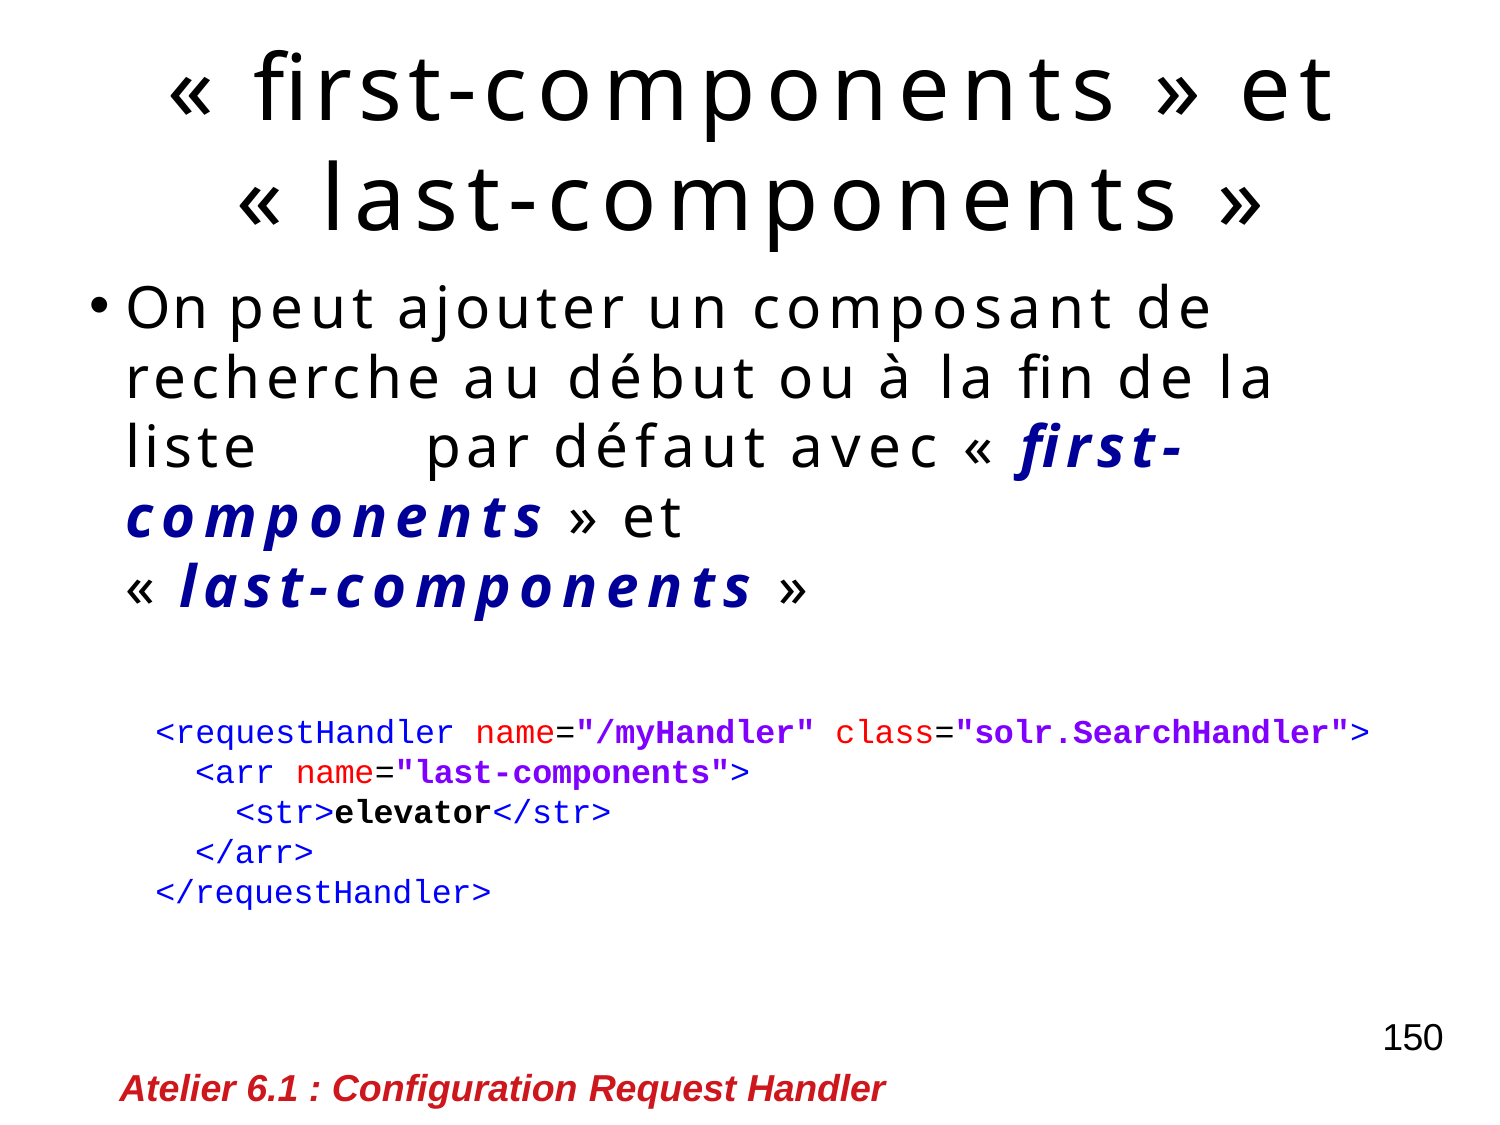

# « first-components » et
« last-components »
On peut ajouter un composant de 	recherche au début ou à la fin de la liste 	par défaut avec « first-components » et
« last-components »
<requestHandler name="/myHandler" class="solr.SearchHandler">
<arr name="last-components">
<str>elevator</str>
</arr>
</requestHandler>
150
Atelier 6.1 : Configuration Request Handler